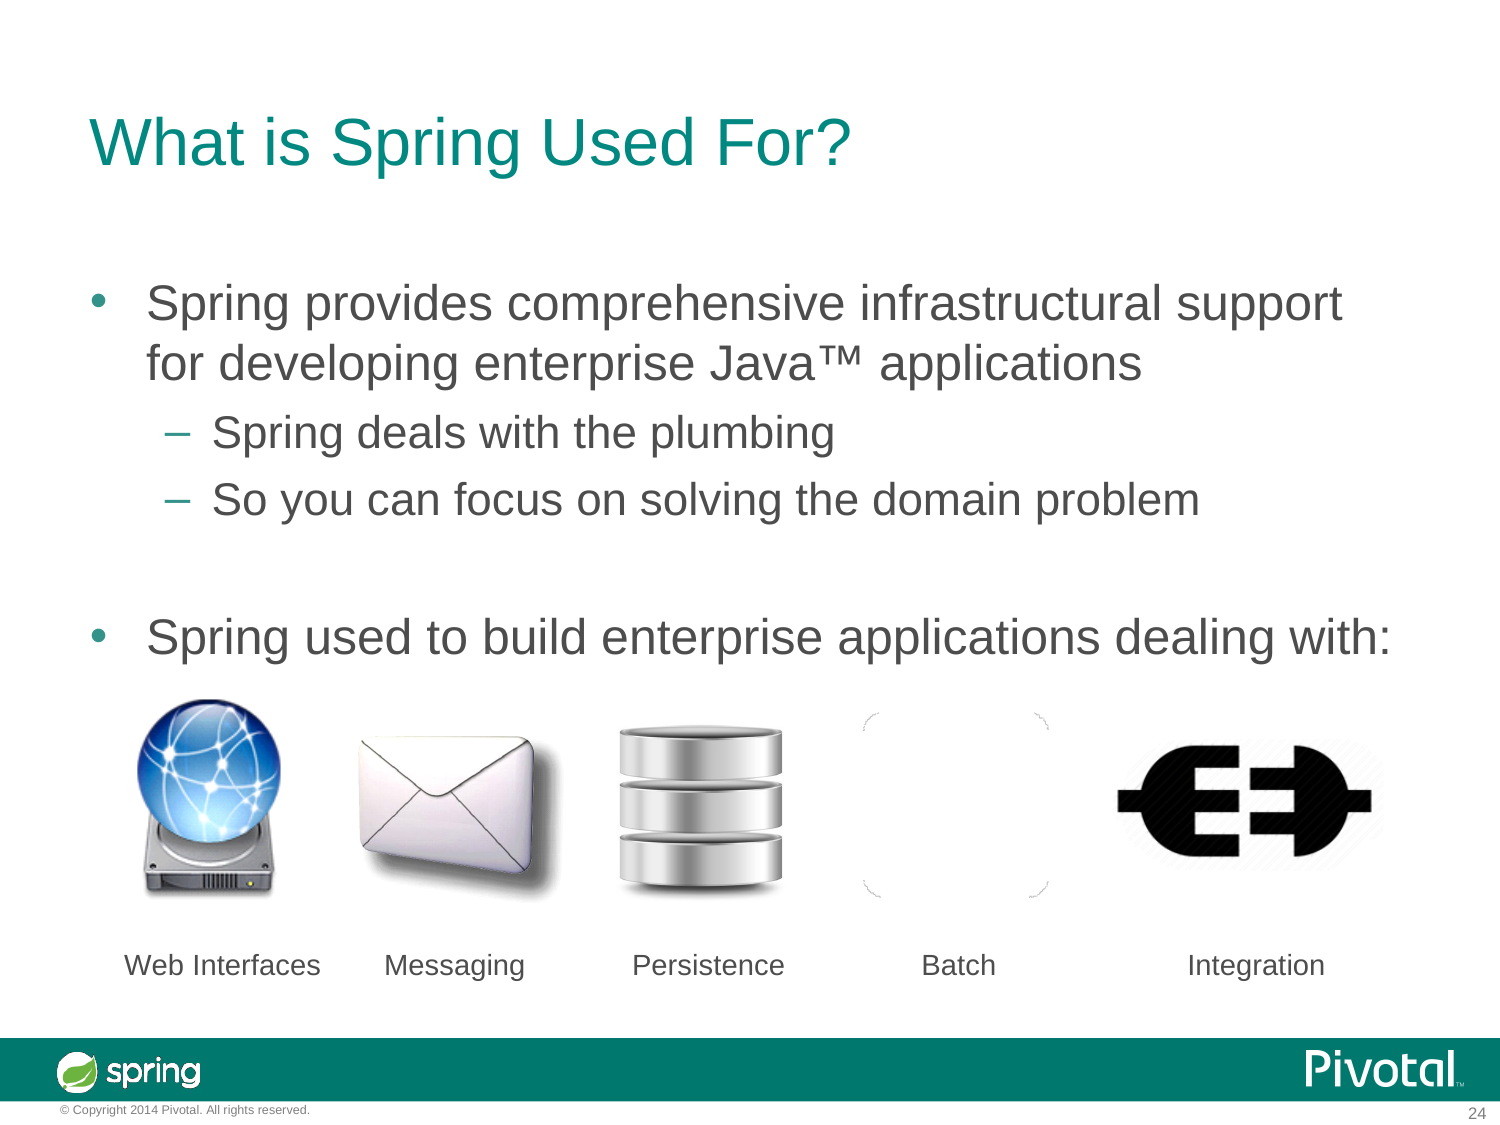

# What is Spring Used For?
Spring provides comprehensive infrastructural support for developing enterprise Java™ applications
Spring deals with the plumbing
So you can focus on solving the domain problem
Spring used to build enterprise applications dealing with:
Web Interfaces
Messaging
Persistence
Batch
Integration